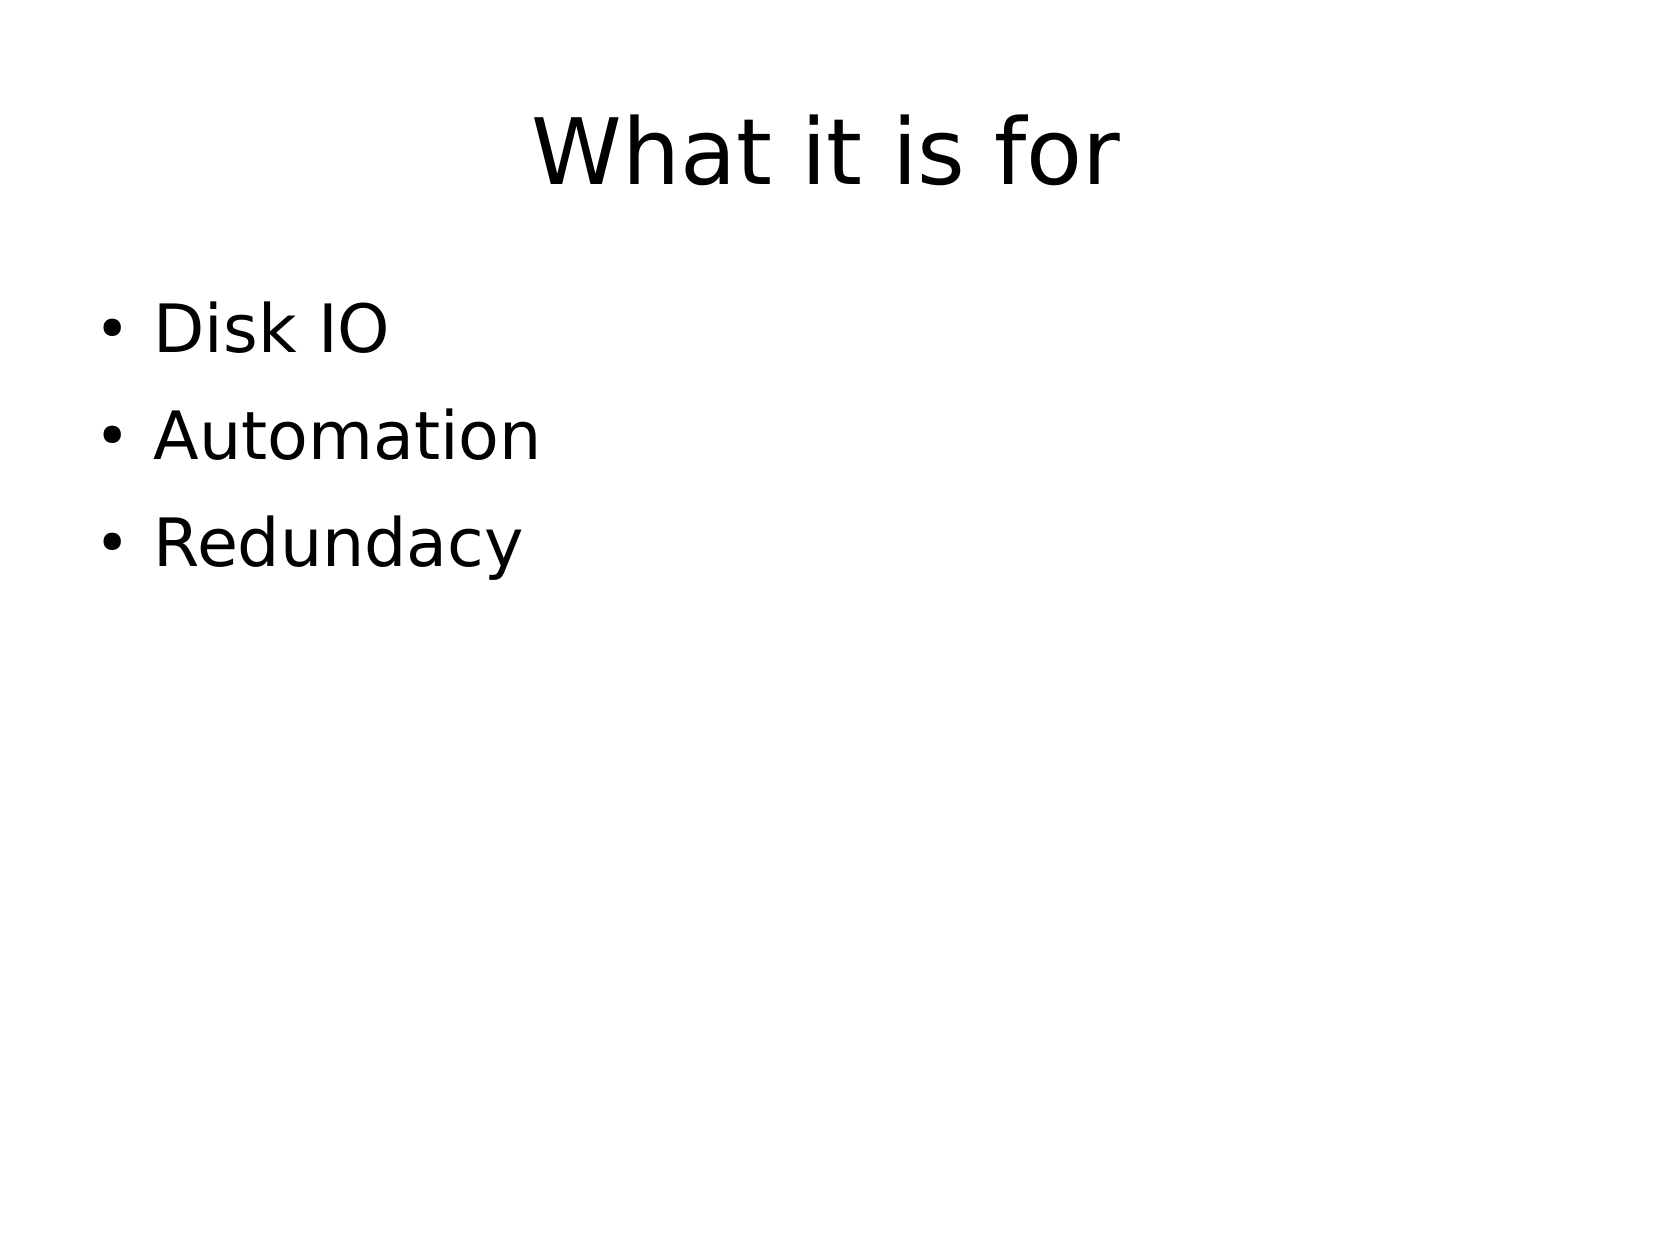

# What it is for
Disk IO
Automation
Redundacy